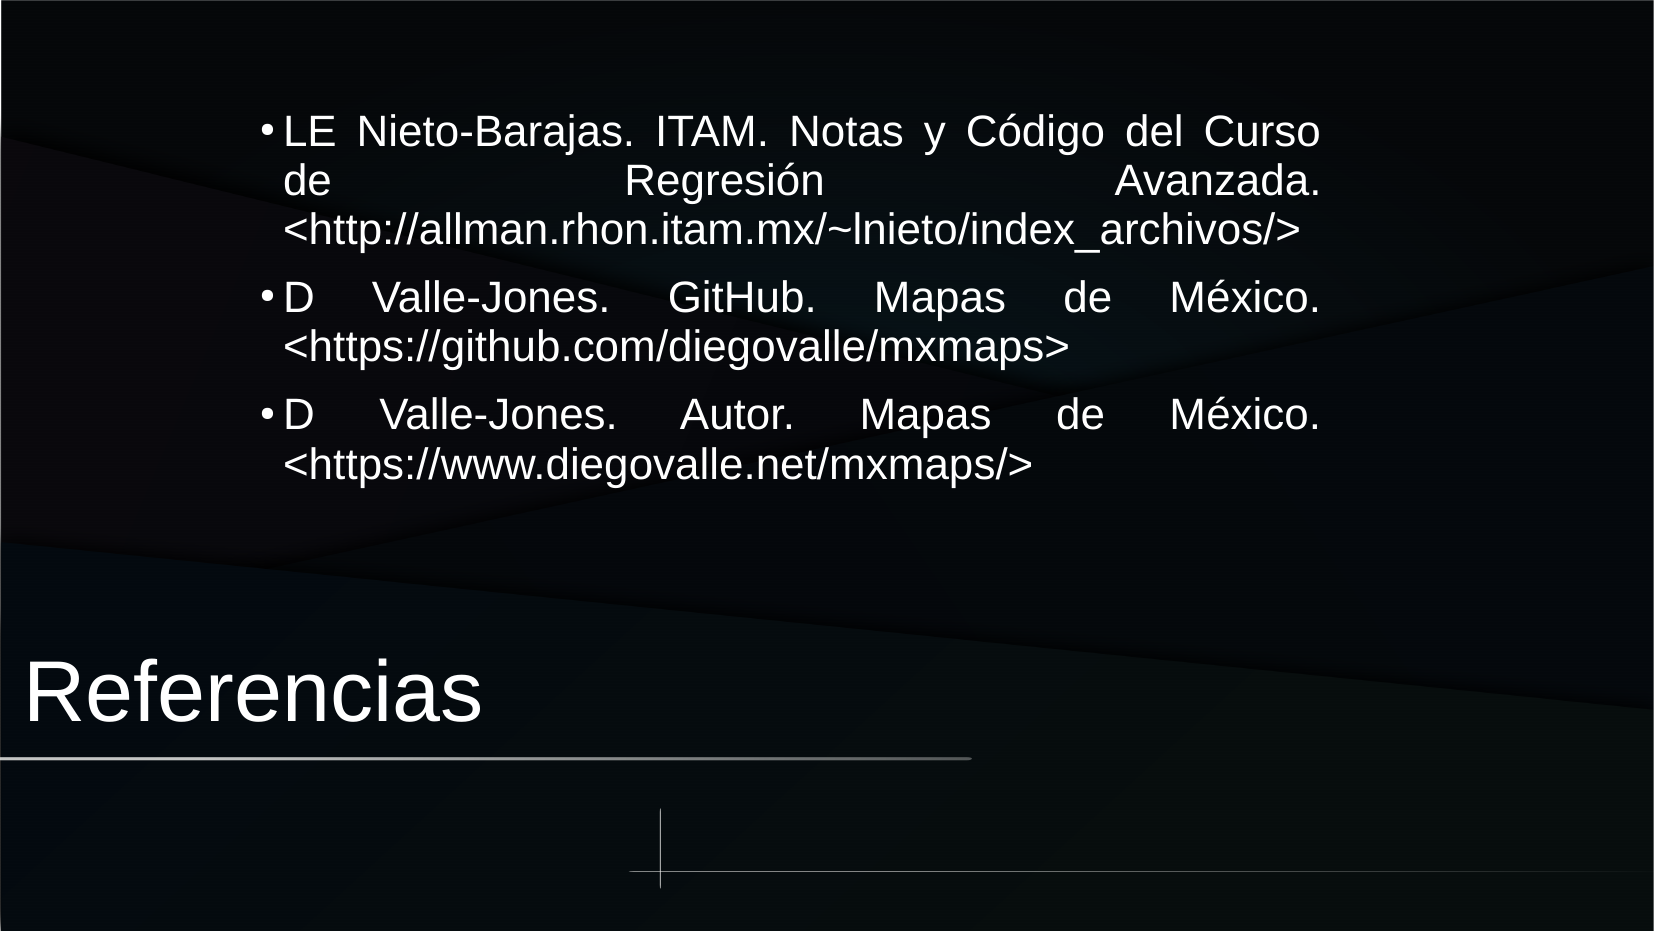

LE Nieto-Barajas. ITAM. Notas y Código del Curso de Regresión Avanzada. <http://allman.rhon.itam.mx/~lnieto/index_archivos/>
D Valle-Jones. GitHub. Mapas de México. <https://github.com/diegovalle/mxmaps>
D Valle-Jones. Autor. Mapas de México. <https://www.diegovalle.net/mxmaps/>
# Referencias